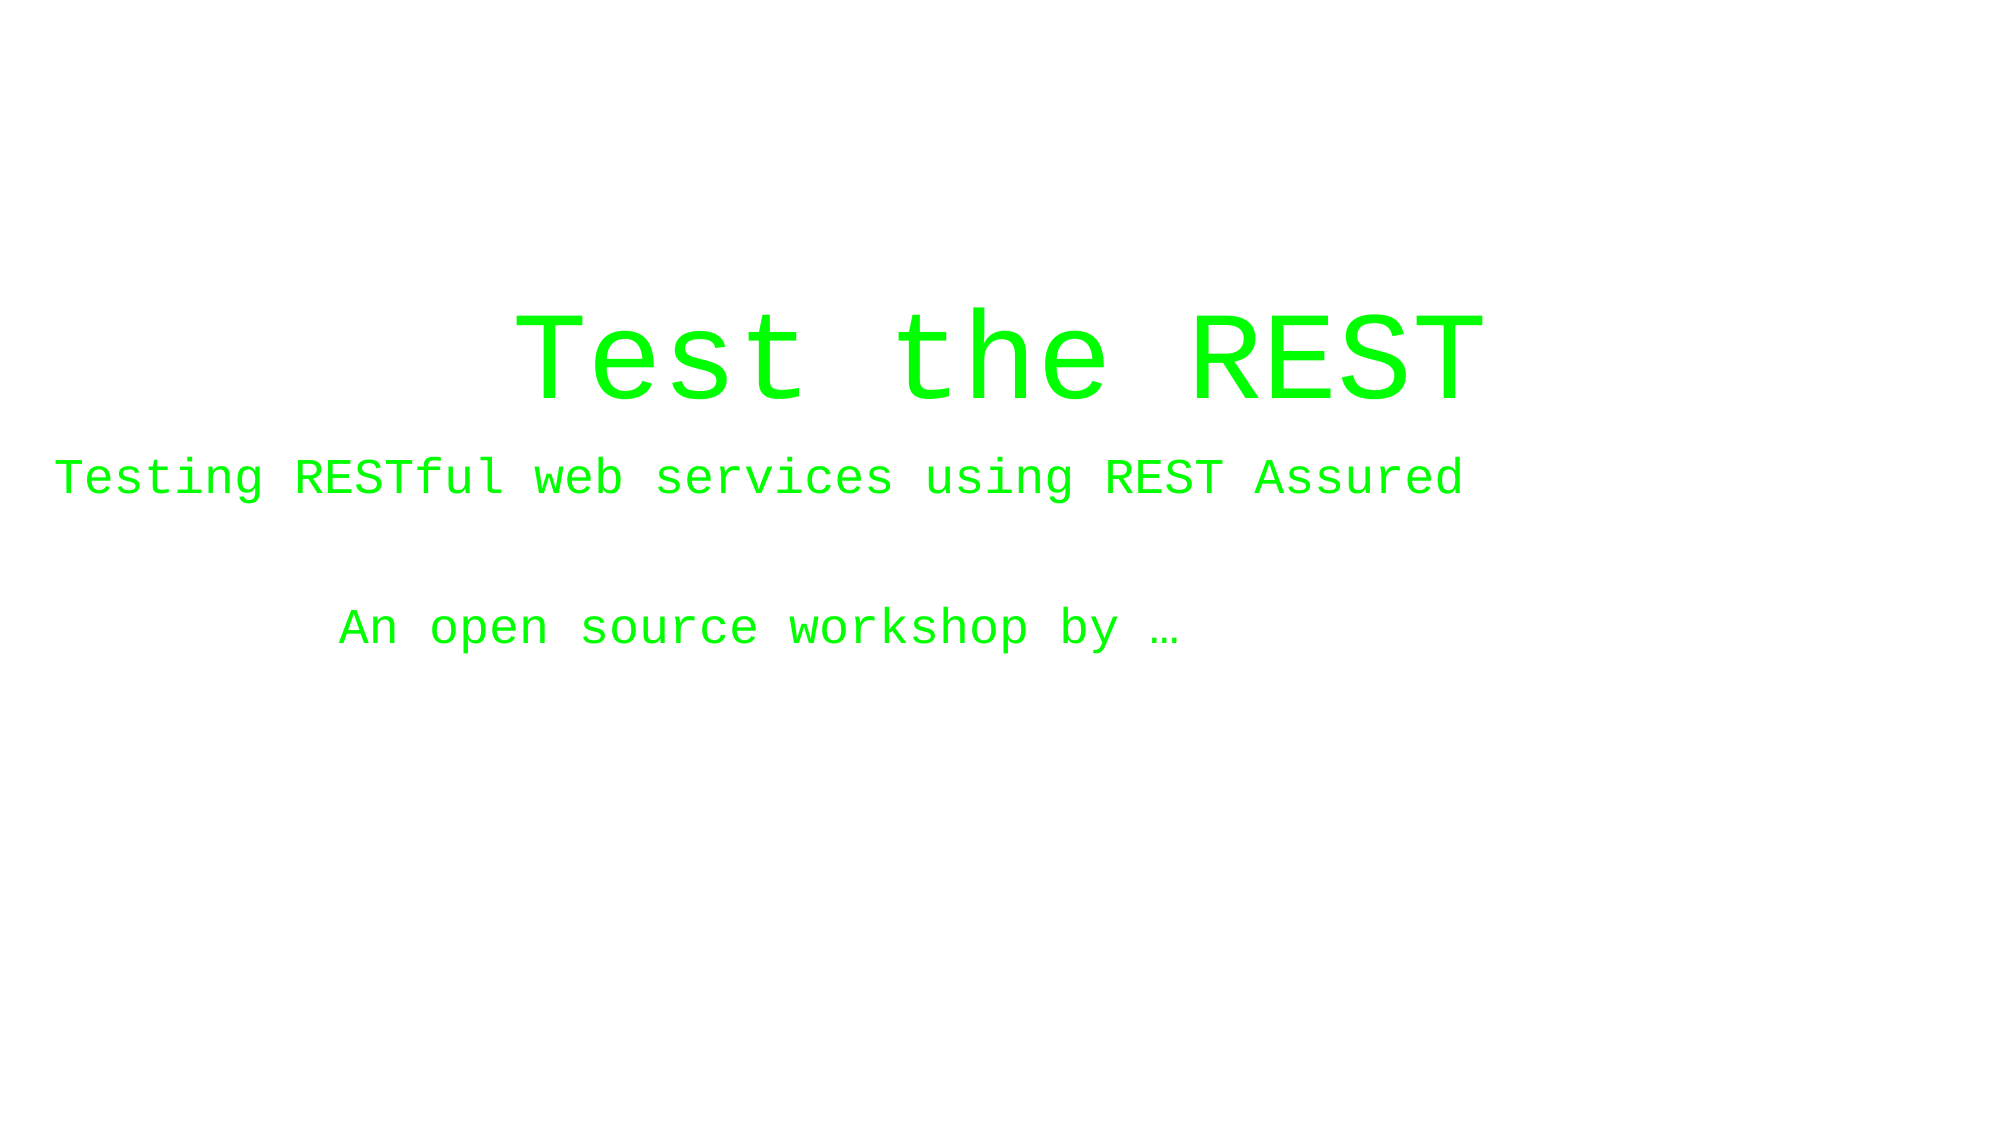

# Test the REST
Testing RESTful web services using REST Assured
An open source workshop by …